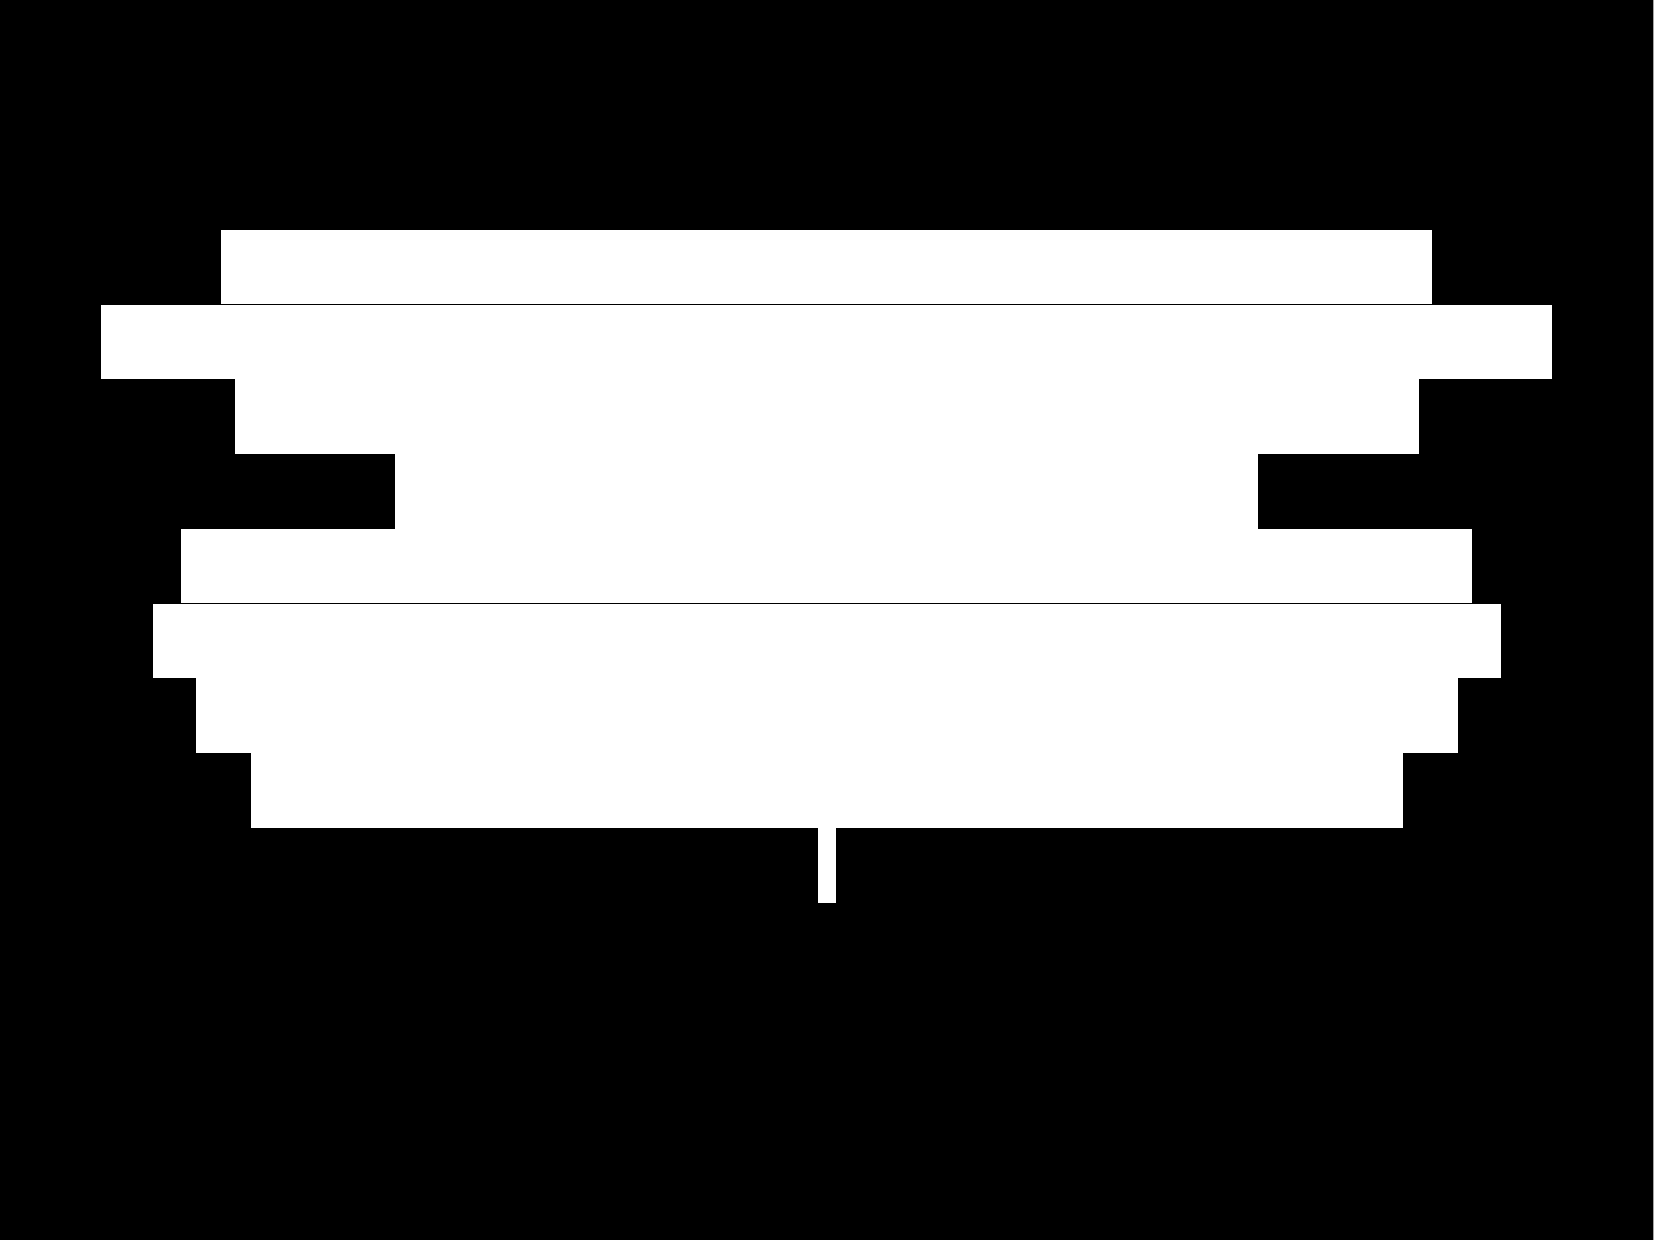

# Confia vai em frente, não desista, não se entregue veja a bandeira da vitória que se ergue, eu estou contigo te ajudo, te liberto toda tempestade Eu faço acalmar.
Eu sou o teu Senhor e te ajudo a toda hora. Quem é contra te vai contemplar a tua vitória, quando eu abençoo ninguém pode intervir.
Eu sou o teu Deus, Eu sou o teu Deus.